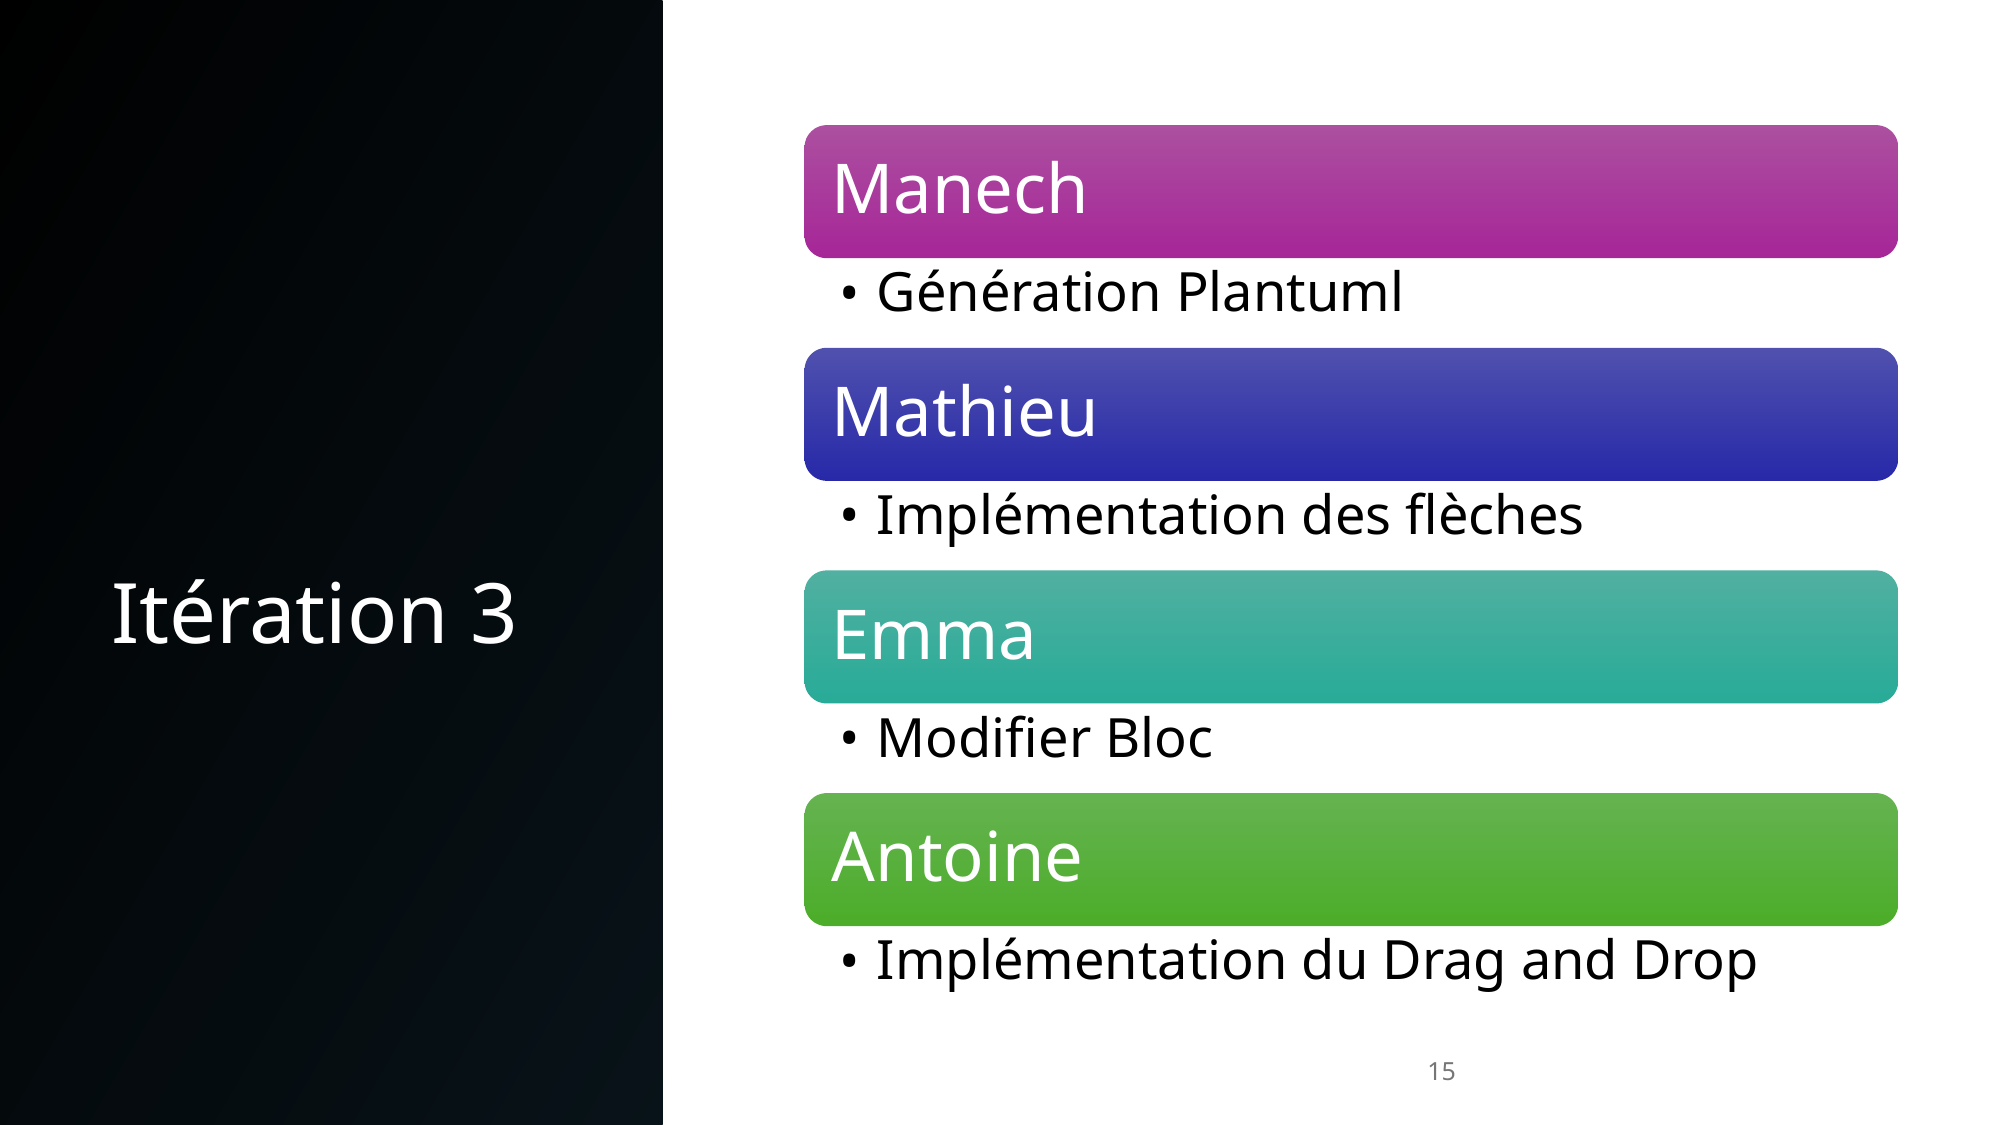

Manech
Génération Plantuml
Mathieu
Implémentation des flèches
Emma
Modifier Bloc
Antoine
Implémentation du Drag and Drop
# Itération 3
15